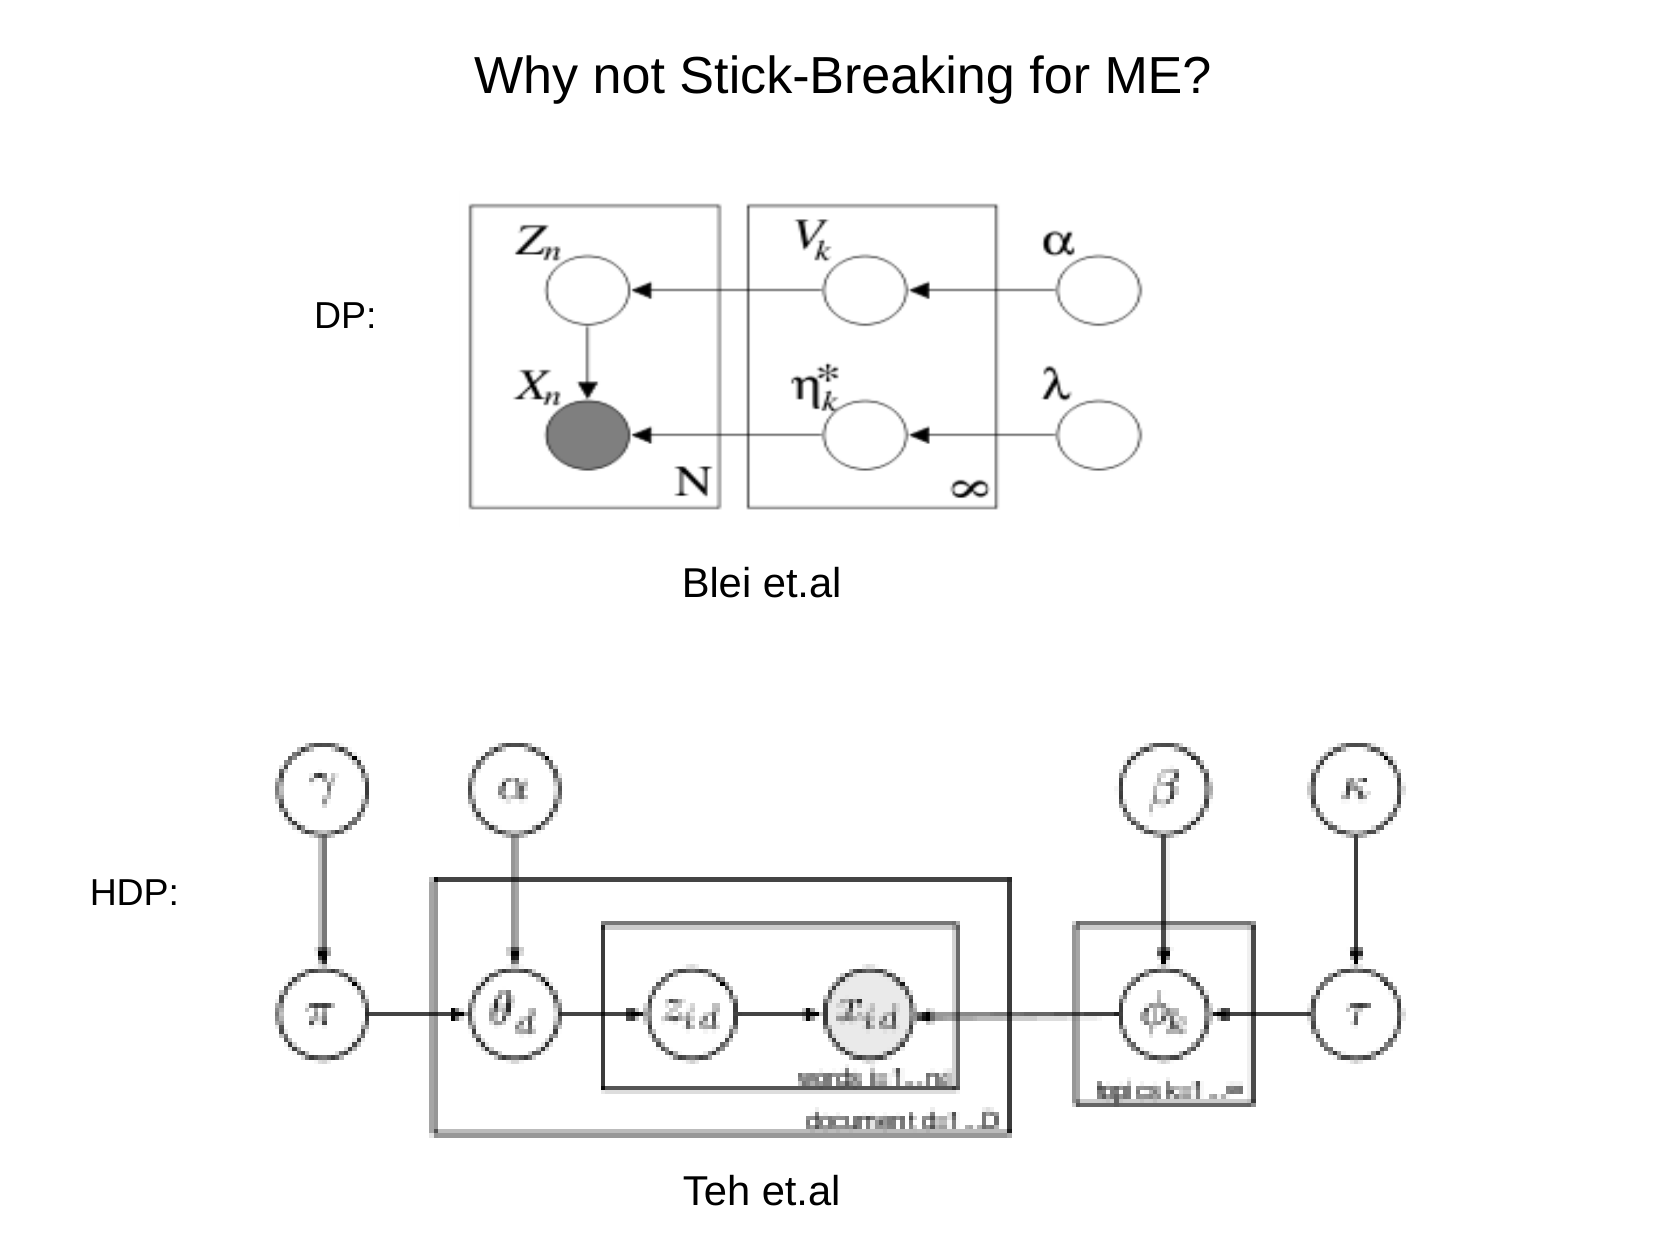

Why not Stick-Breaking for ME?
DP:
Blei et.al
HDP:
Teh et.al